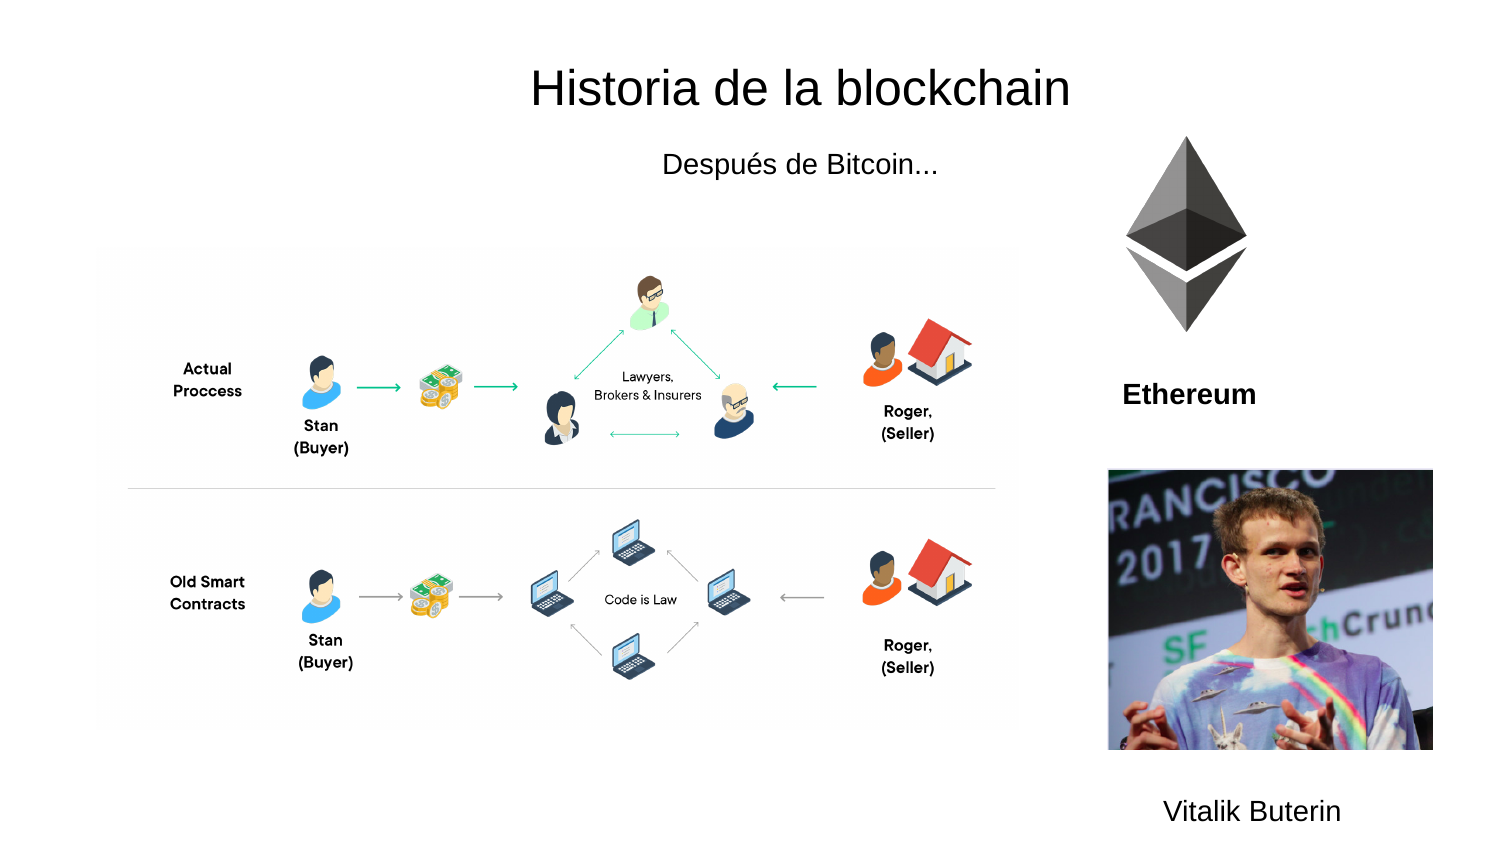

Historia de la blockchain
Después de Bitcoin...
Ethereum
Vitalik Buterin